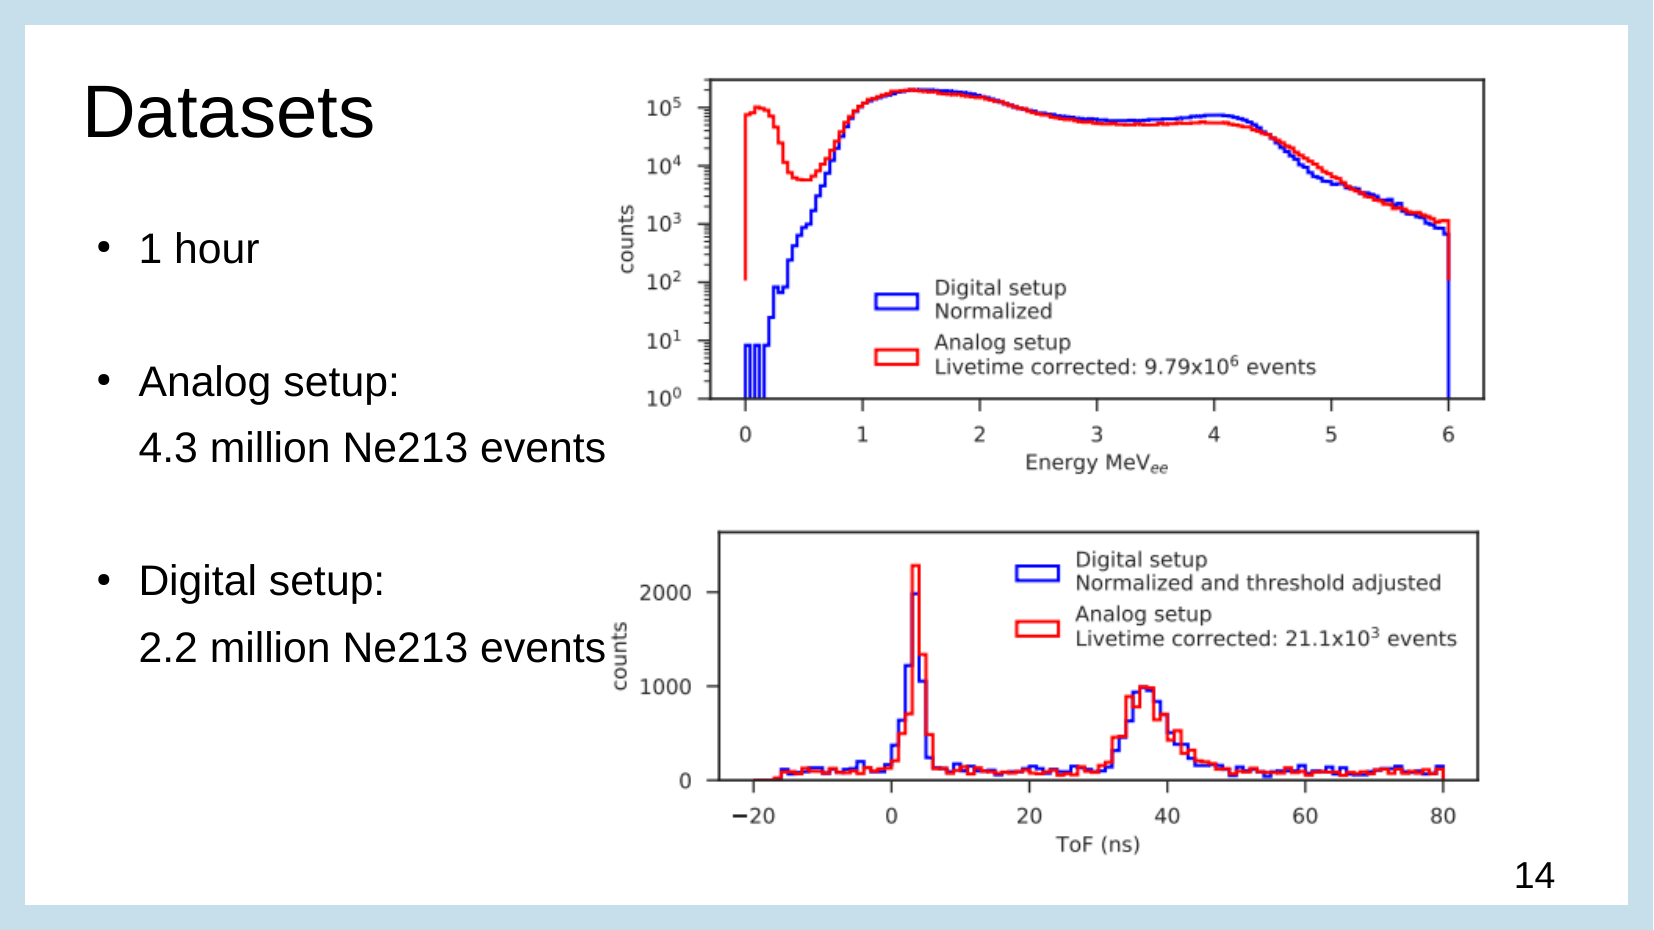

# Datasets
1 hour
Analog setup:
4.3 million Ne213 events
Digital setup:
2.2 million Ne213 events